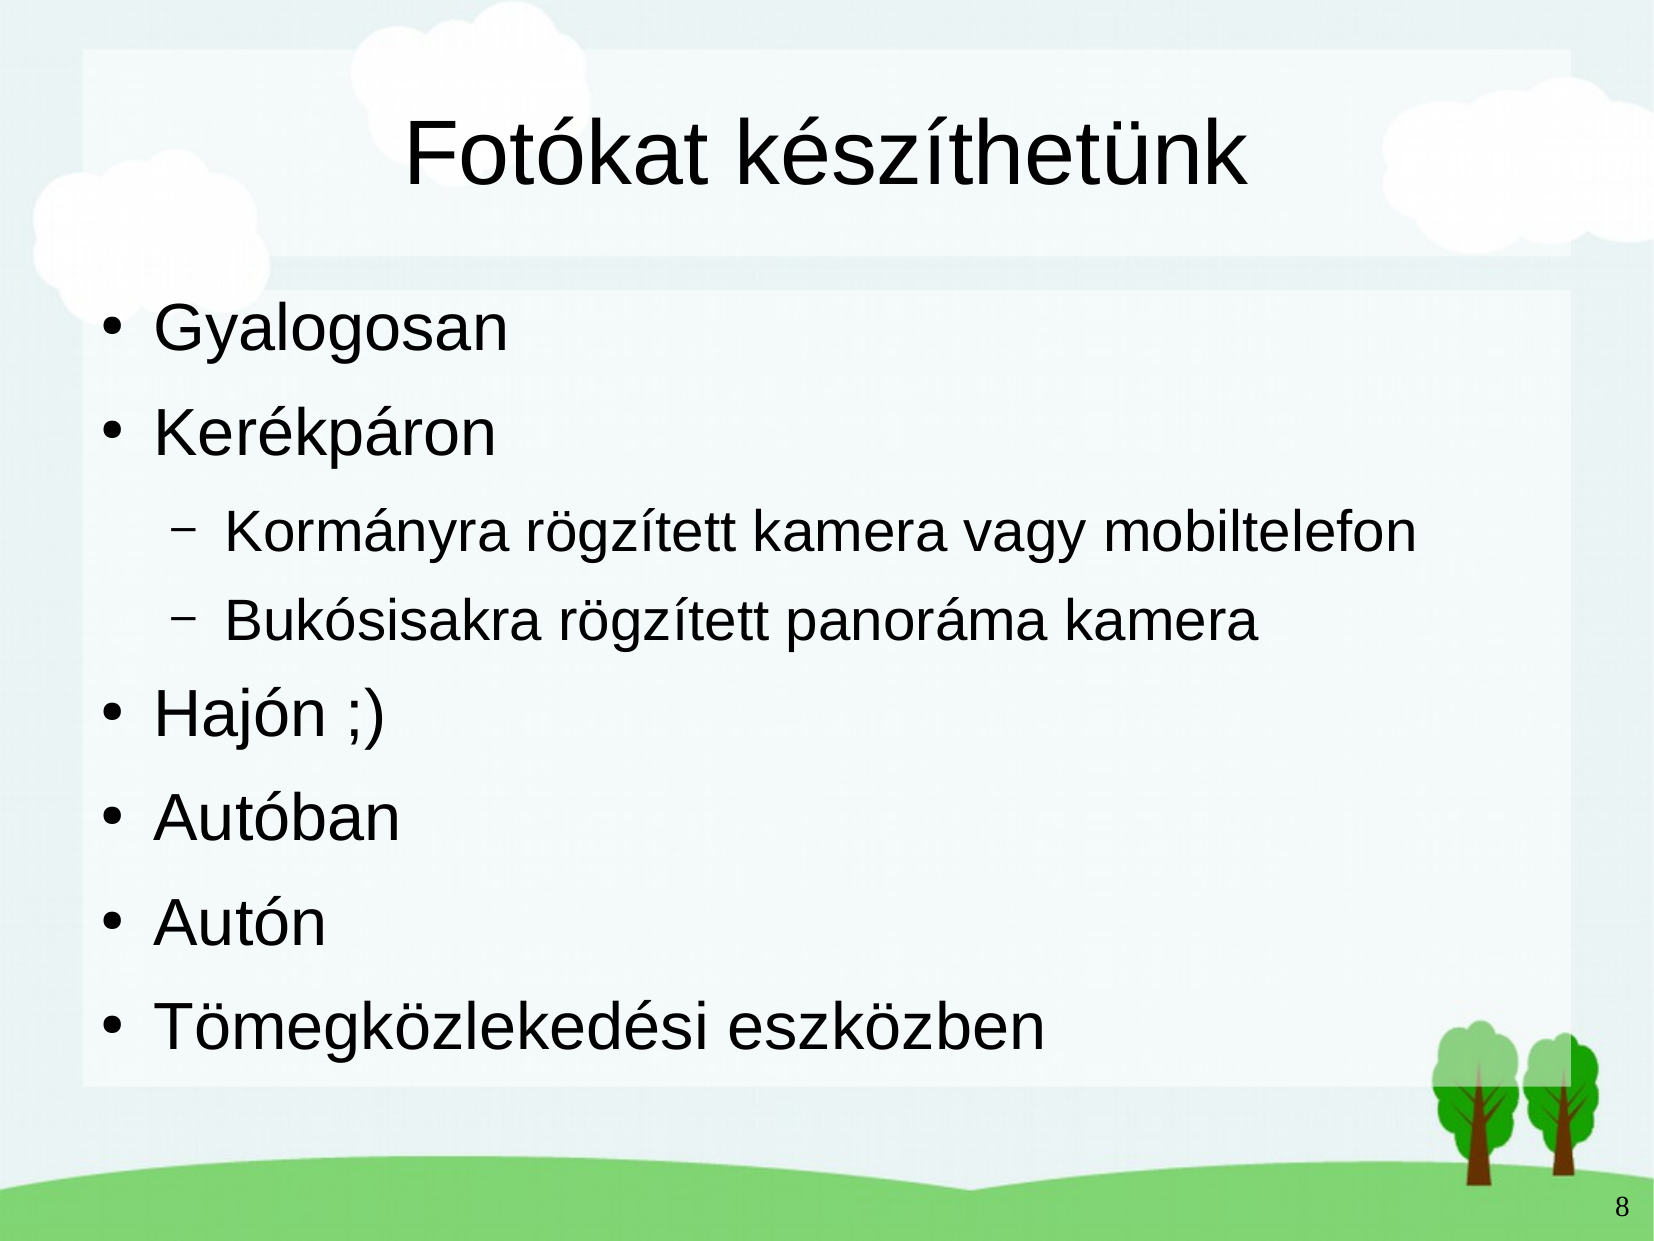

# Fotókat készíthetünk
Gyalogosan
Kerékpáron
Kormányra rögzített kamera vagy mobiltelefon
Bukósisakra rögzített panoráma kamera
Hajón ;)
Autóban
Autón
Tömegközlekedési eszközben
8